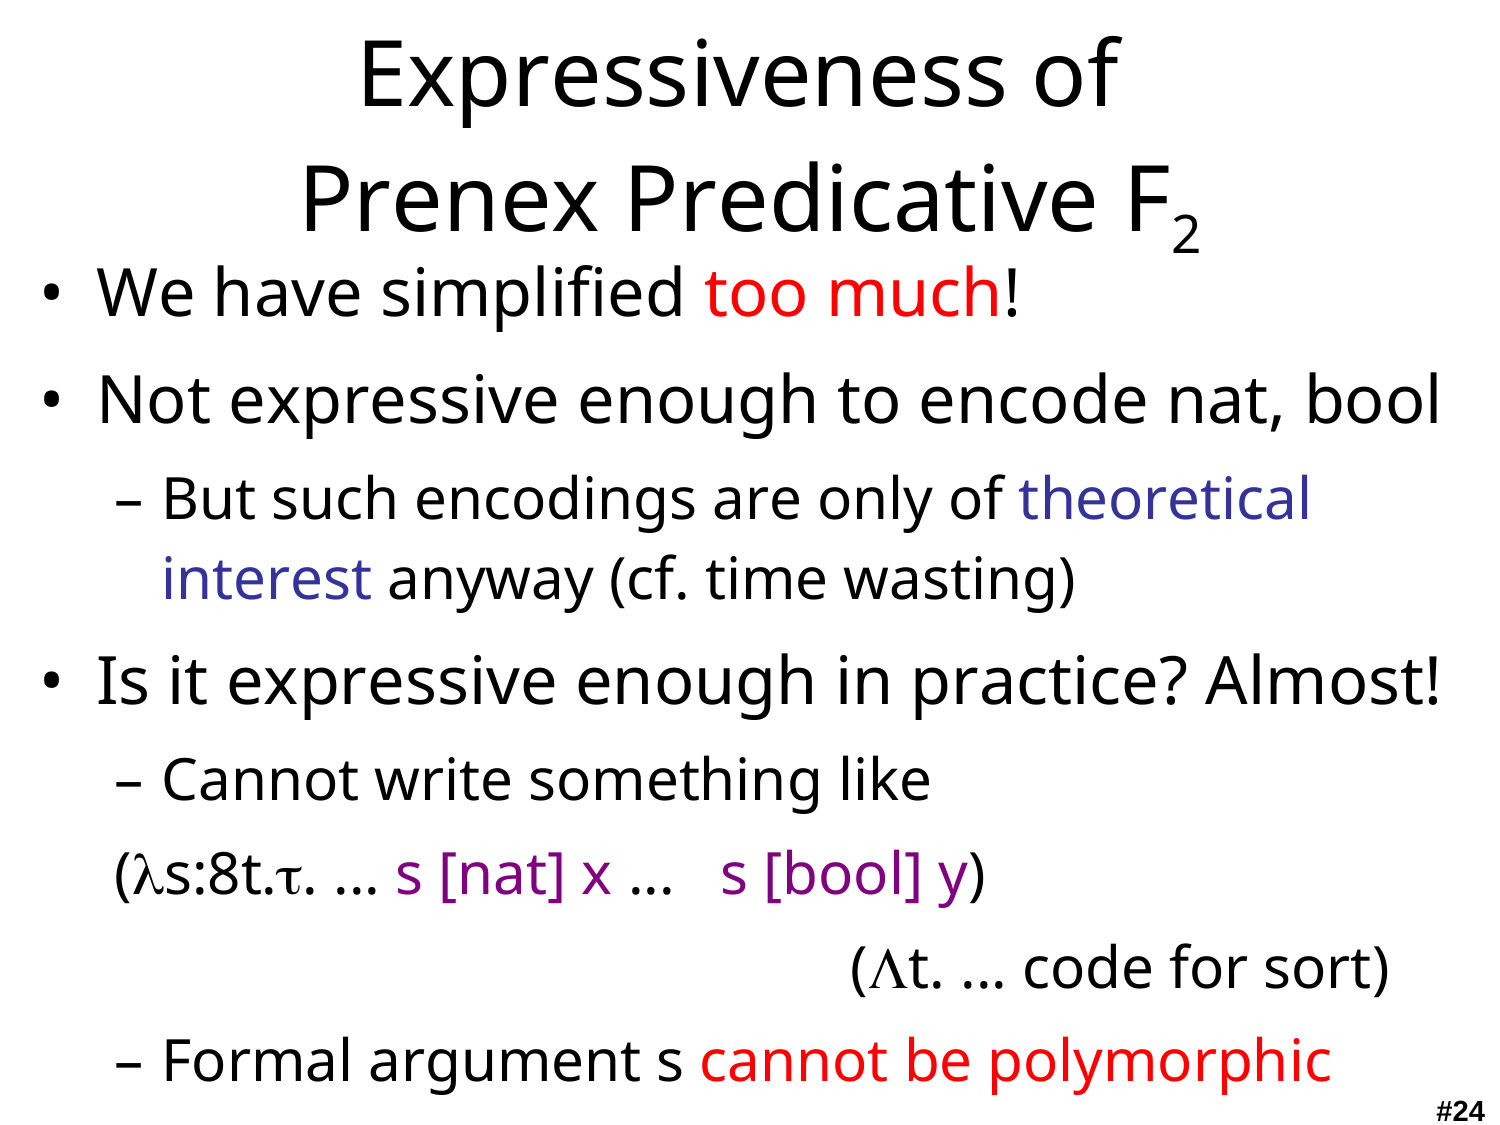

# Expressiveness of Prenex Predicative F2
We have simplified too much!
Not expressive enough to encode nat, bool
But such encodings are only of theoretical interest anyway (cf. time wasting)
Is it expressive enough in practice? Almost!
Cannot write something like
(s:8t.. ... s [nat] x ... s [bool] y)
						 (t. ... code for sort)
Formal argument s cannot be polymorphic
24